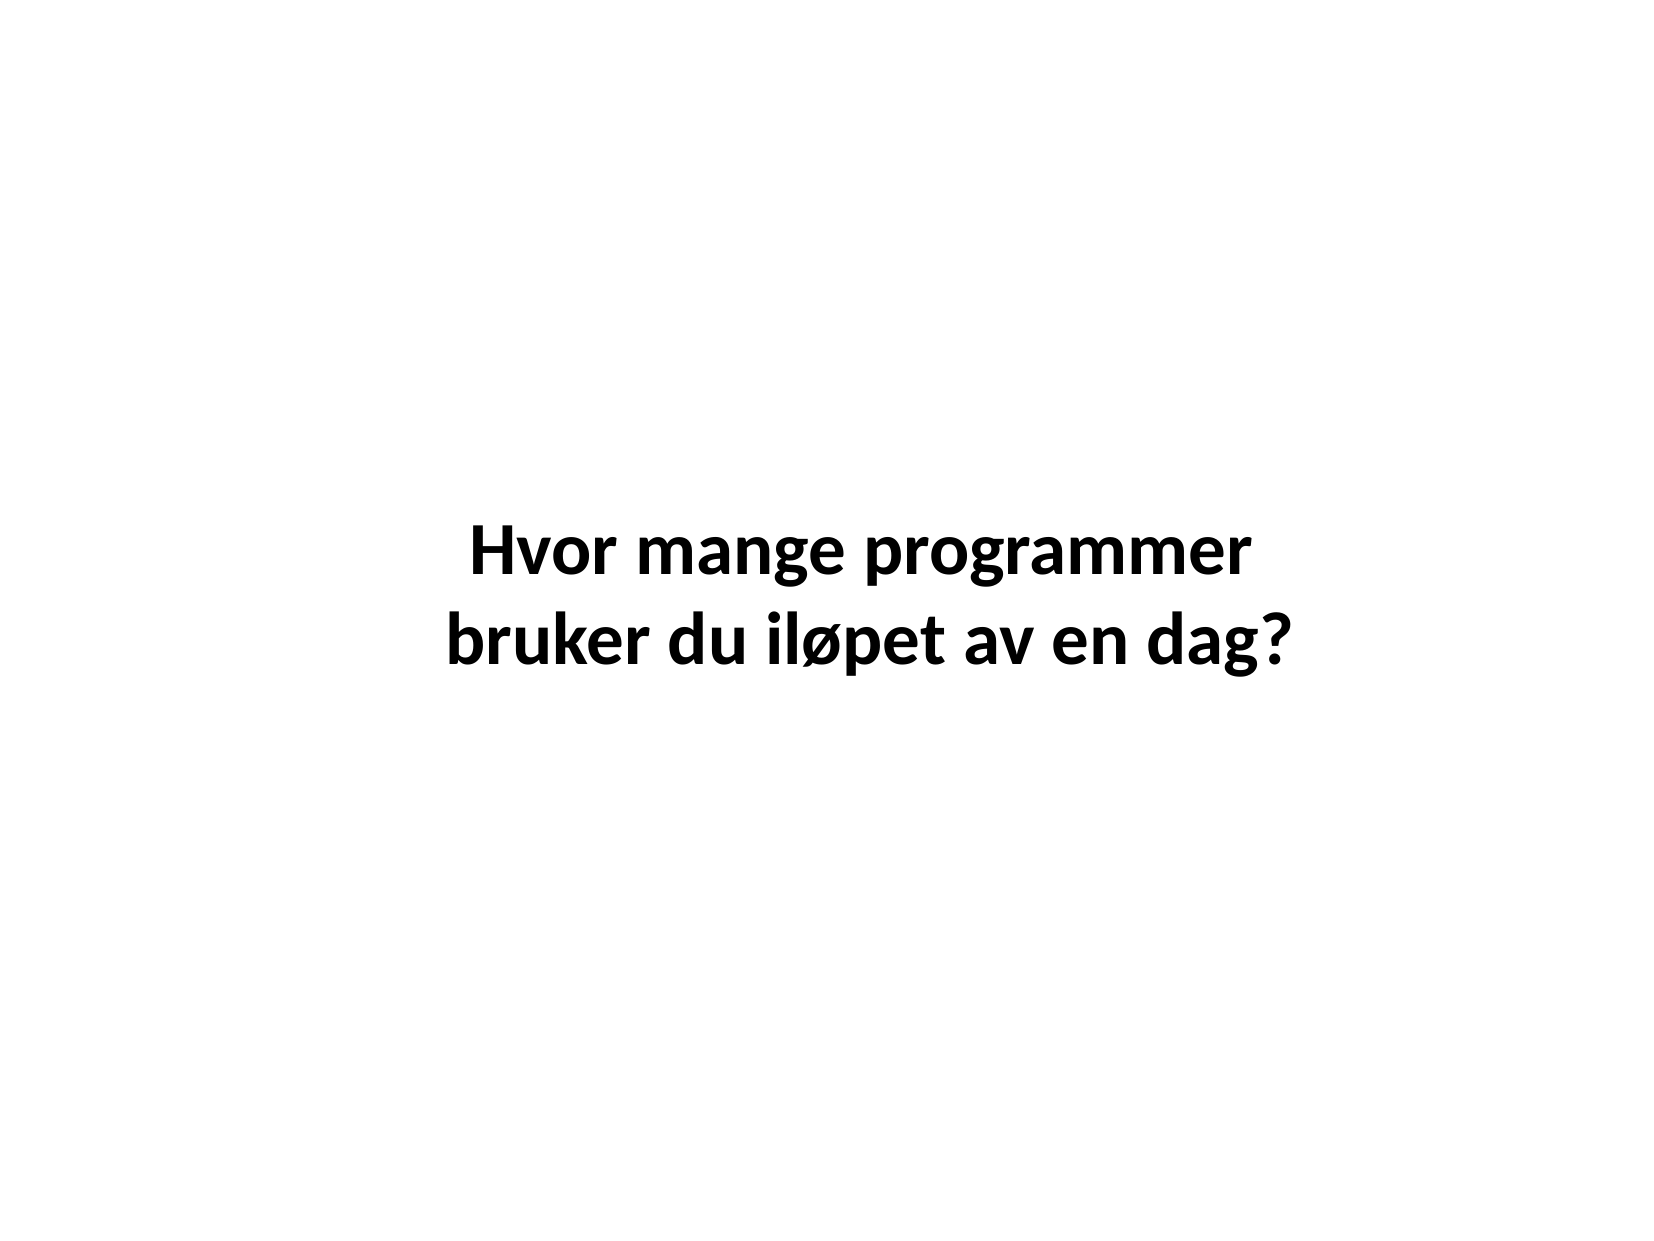

Hvor mange programmer
bruker du iløpet av en dag?